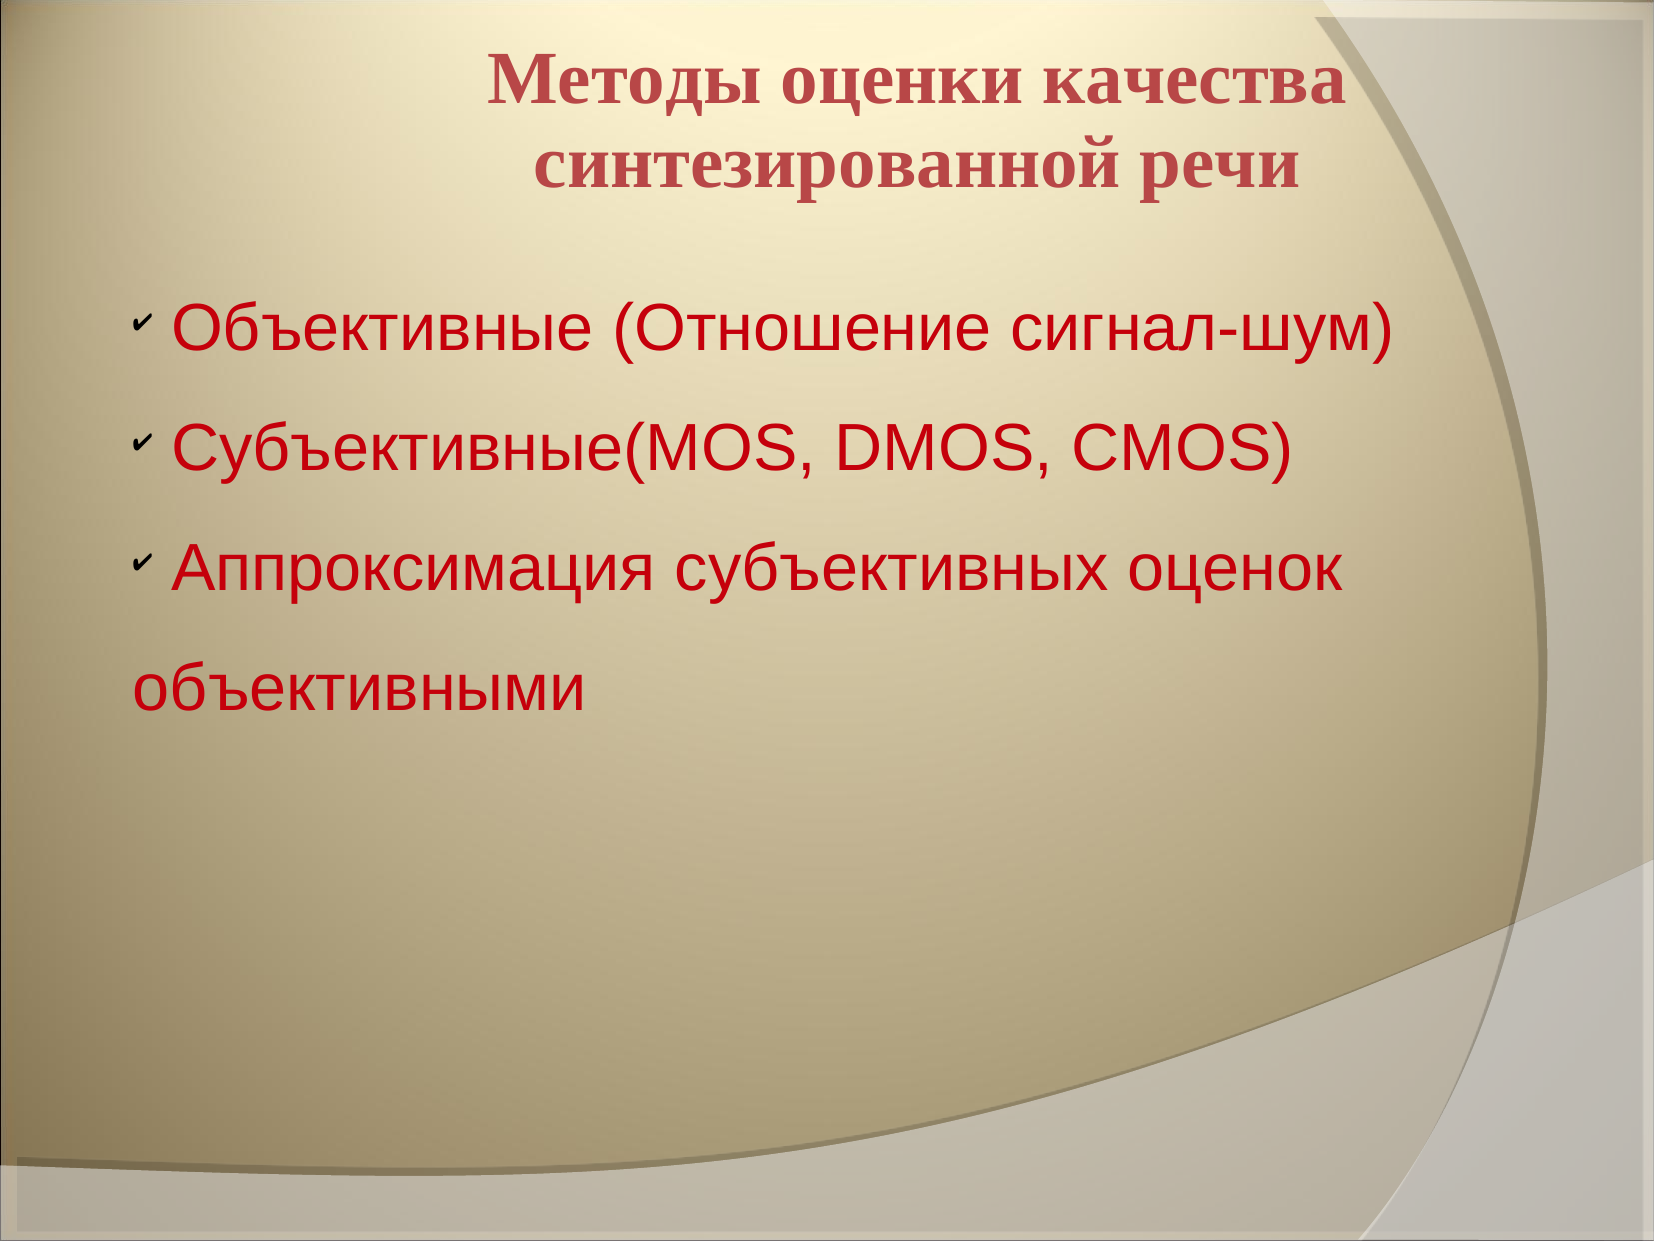

Методы оценки качества
синтезированной речи
 Объективные (Отношение сигнал-шум)
 Субъективные(MOS, DMOS, CMOS)
 Аппроксимация субъективных оценок объективными